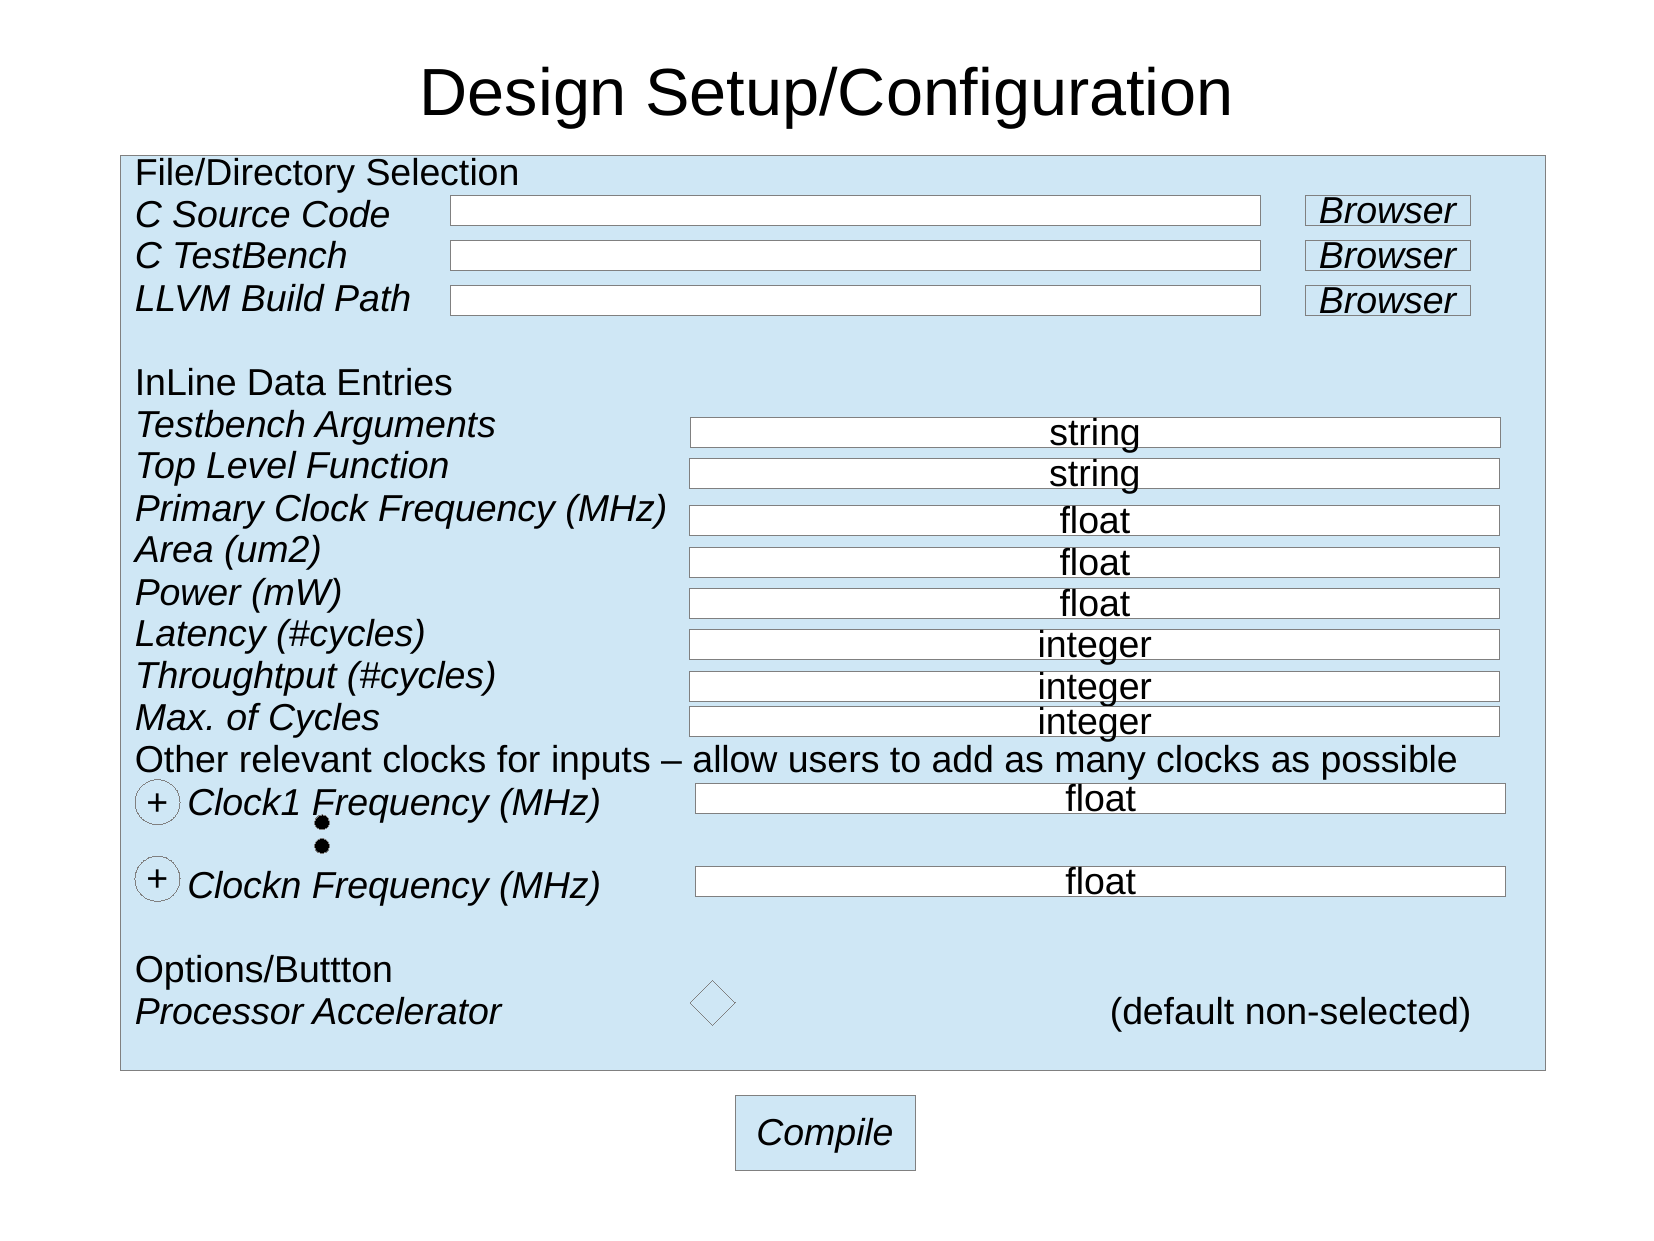

# Design Setup/Configuration
File/Directory Selection
C Source Code
C TestBench
LLVM Build Path
InLine Data Entries
Testbench Arguments
Top Level Function
Primary Clock Frequency (MHz)
Area (um2)
Power (mW)
Latency (#cycles)
Throughtput (#cycles)
Max. of Cycles
Other relevant clocks for inputs – allow users to add as many clocks as possible
 Clock1 Frequency (MHz)
 Clockn Frequency (MHz)
Options/Buttton
Processor Accelerator 								(default non-selected)
Browser
Browser
Browser
string
string
float
float
float
integer
integer
integer
+
float
+
float
Compile